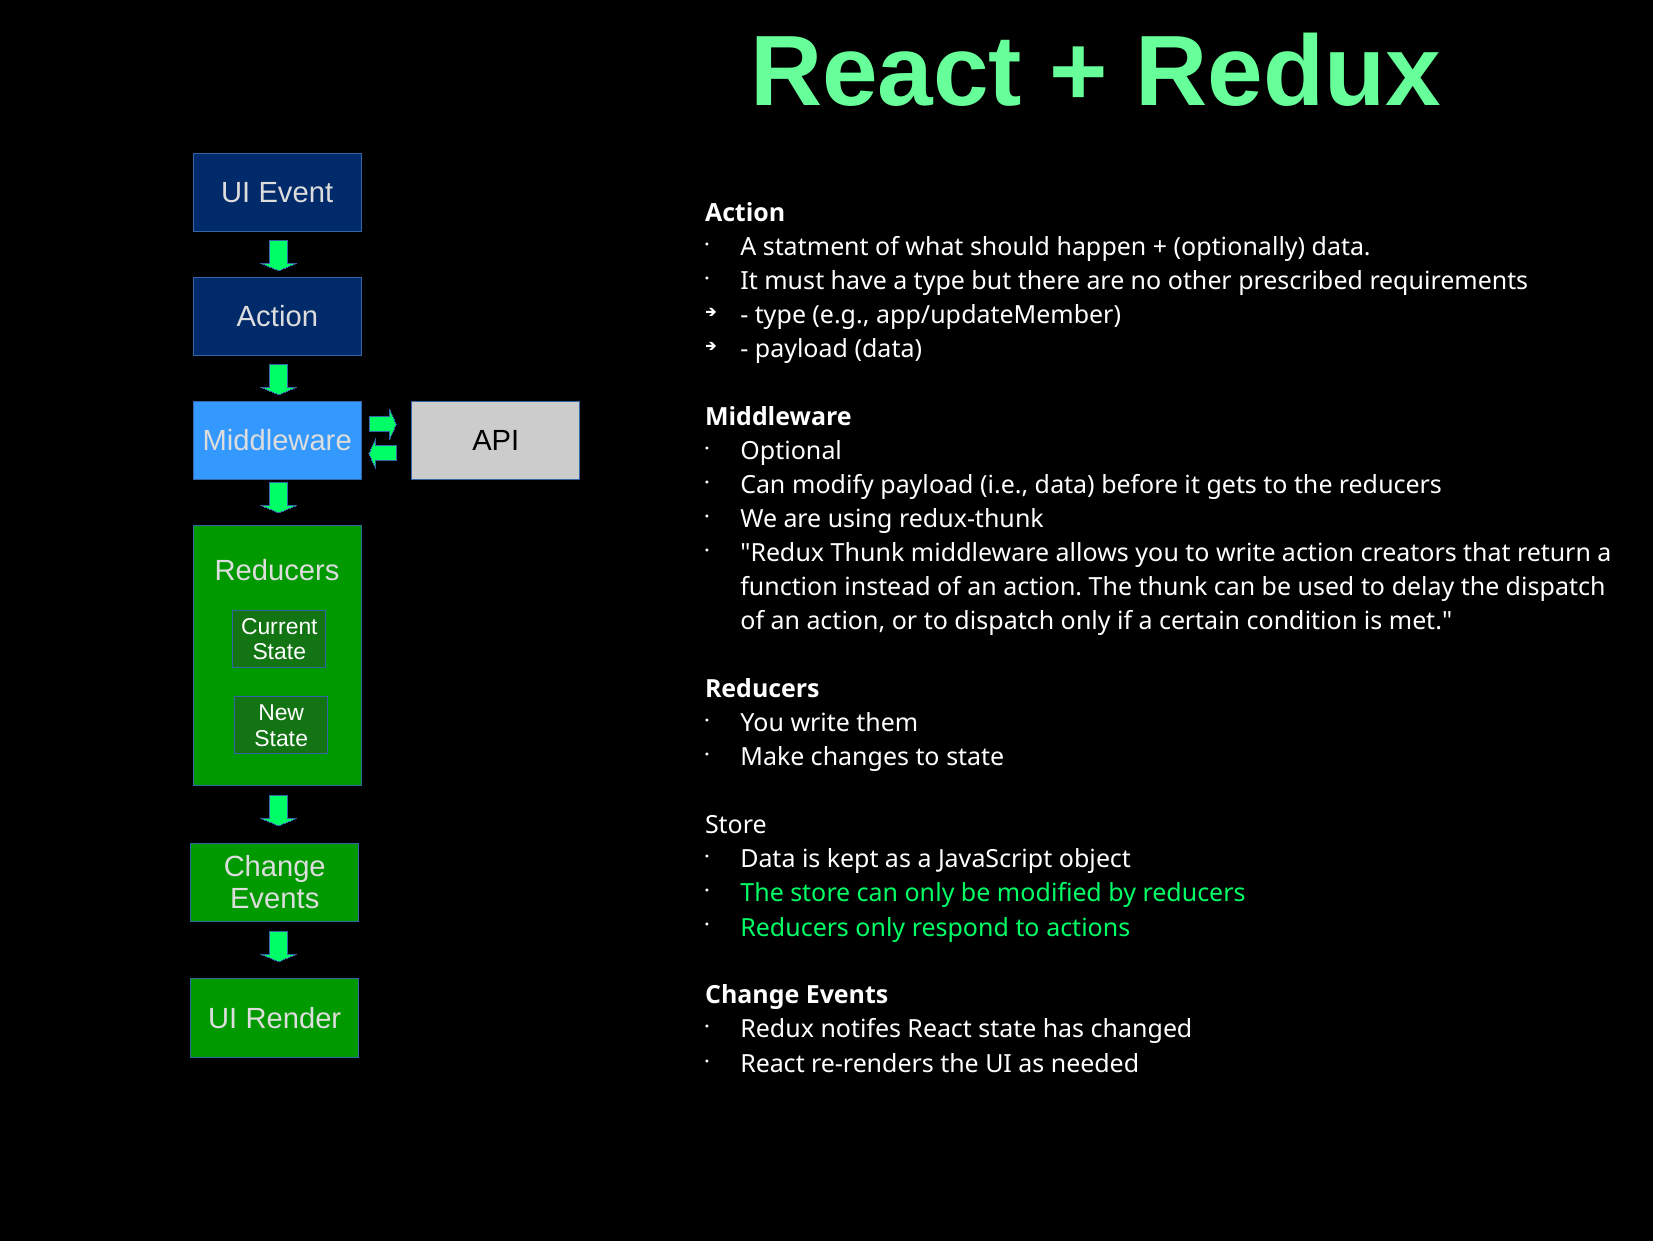

React + Redux
UI Event
Action
Middleware
API
Reducers
Current
State
New
State
Change
Events
UI Render
Action
A statment of what should happen + (optionally) data.
It must have a type but there are no other prescribed requirements
- type (e.g., app/updateMember)
- payload (data)
Middleware
Optional
Can modify payload (i.e., data) before it gets to the reducers
We are using redux-thunk
"Redux Thunk middleware allows you to write action creators that return a function instead of an action. The thunk can be used to delay the dispatch of an action, or to dispatch only if a certain condition is met."
Reducers
You write them
Make changes to state
Store
Data is kept as a JavaScript object
The store can only be modified by reducers
Reducers only respond to actions
Change Events
Redux notifes React state has changed
React re-renders the UI as needed